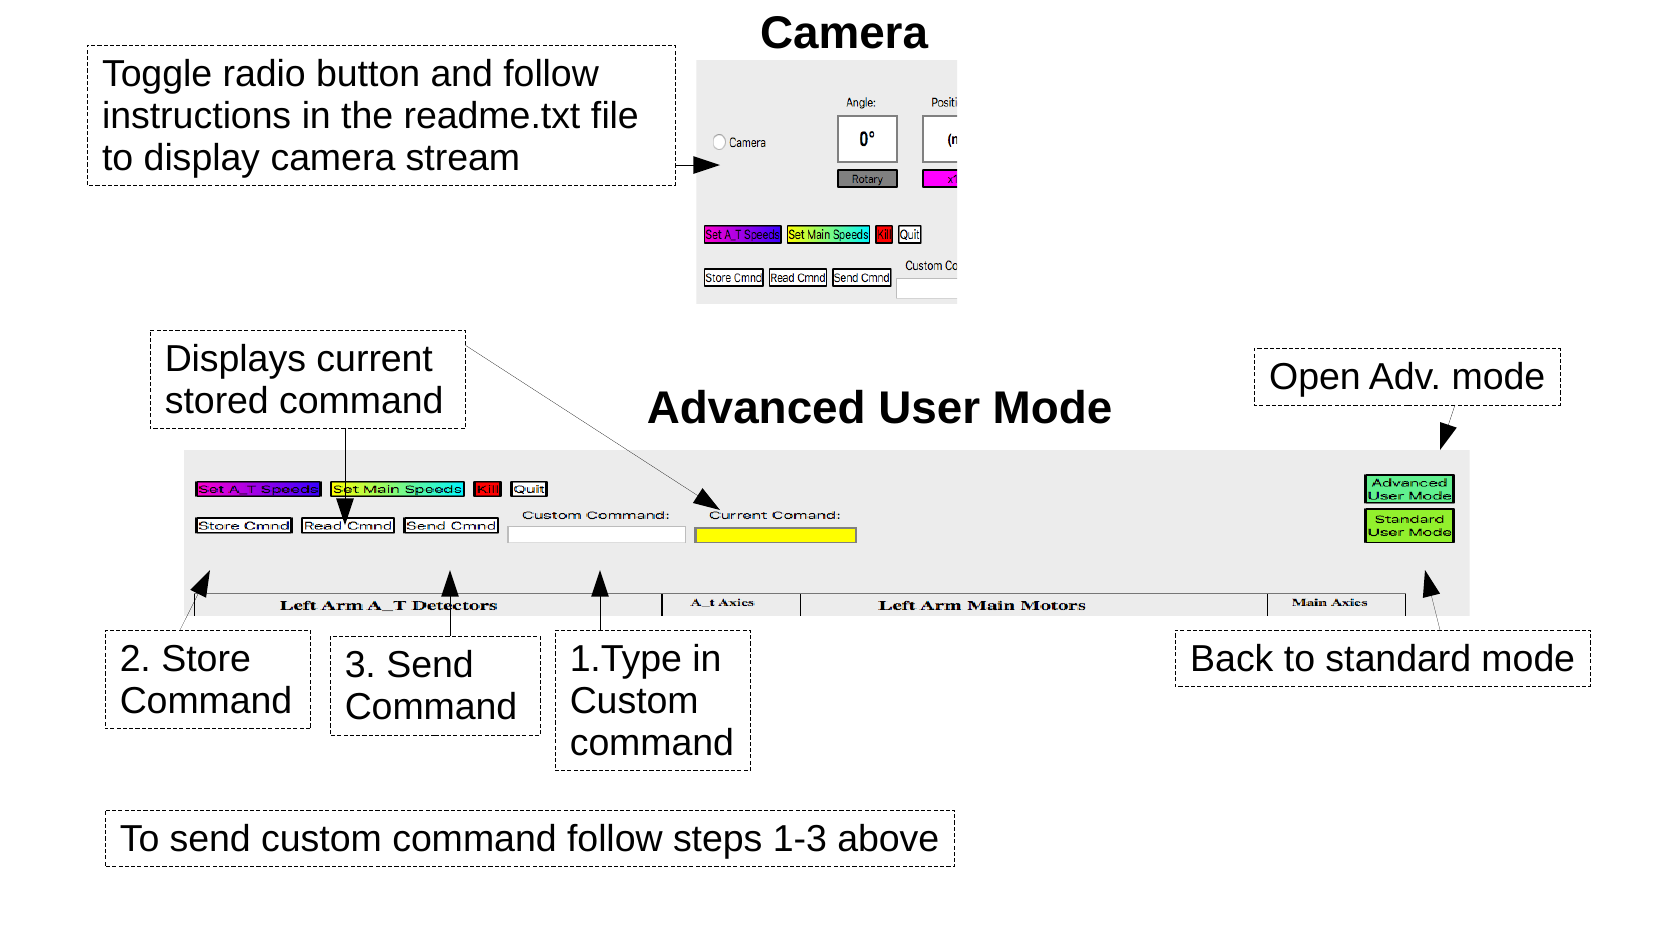

Camera
Toggle radio button and follow instructions in the readme.txt file to display camera stream
Displays current stored command
Open Adv. mode
Advanced User Mode
2. Store Command
1.Type in Custom command
Back to standard mode
3. Send Command
To send custom command follow steps 1-3 above